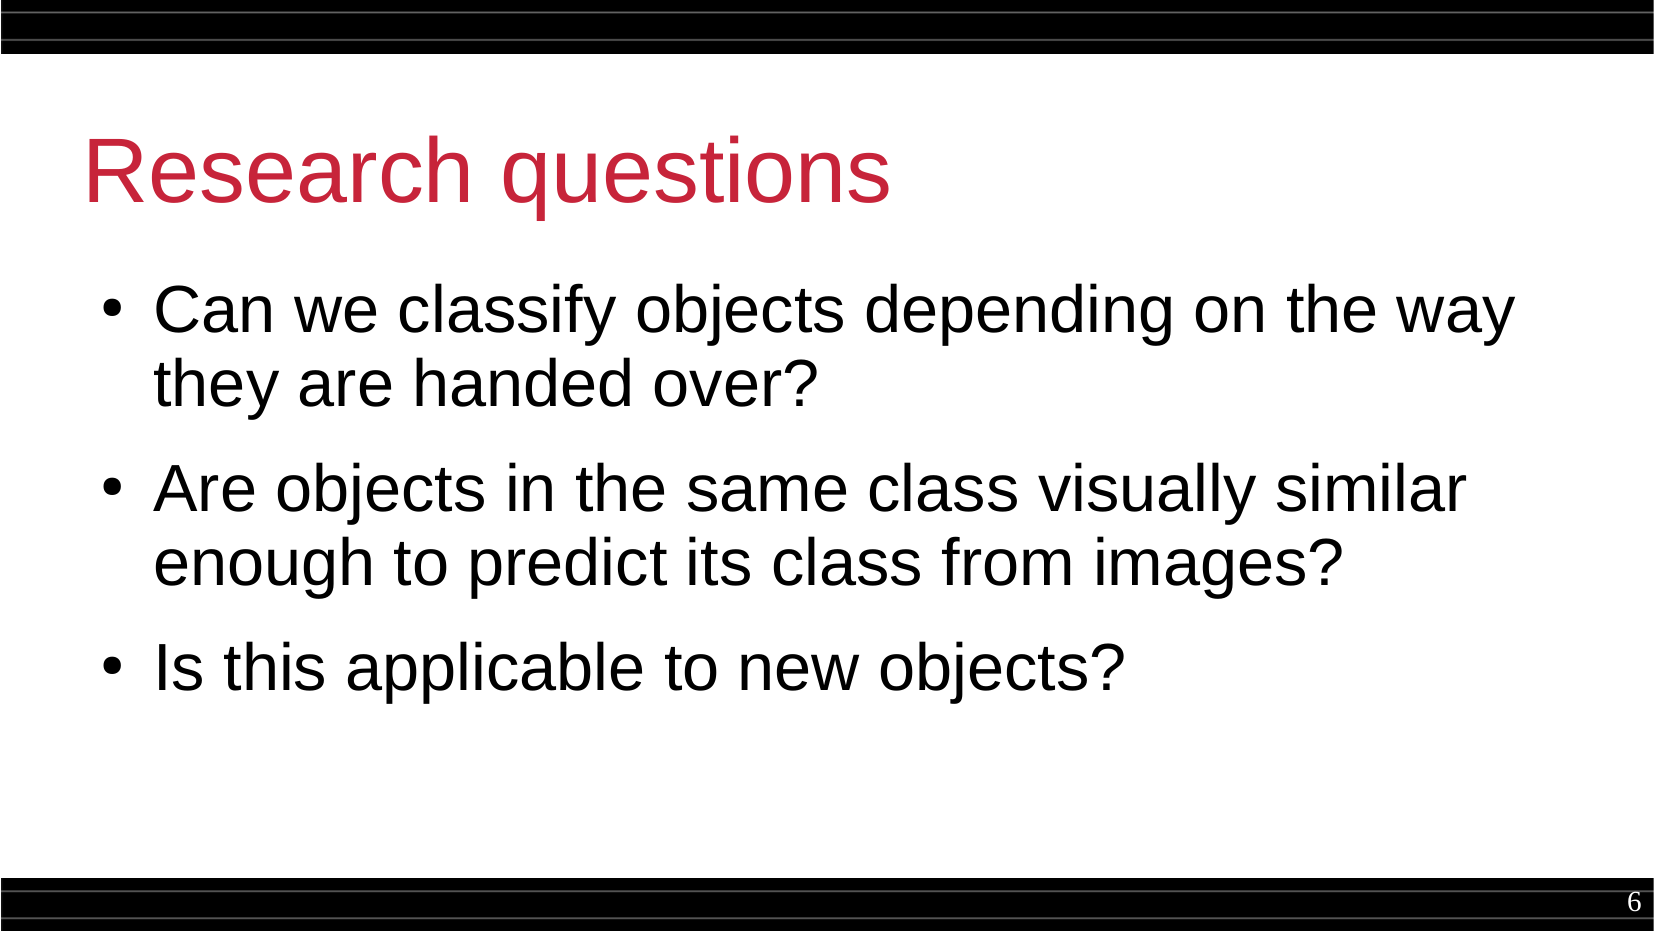

# Research questions
Can we classify objects depending on the way they are handed over?
Are objects in the same class visually similar enough to predict its class from images?
Is this applicable to new objects?